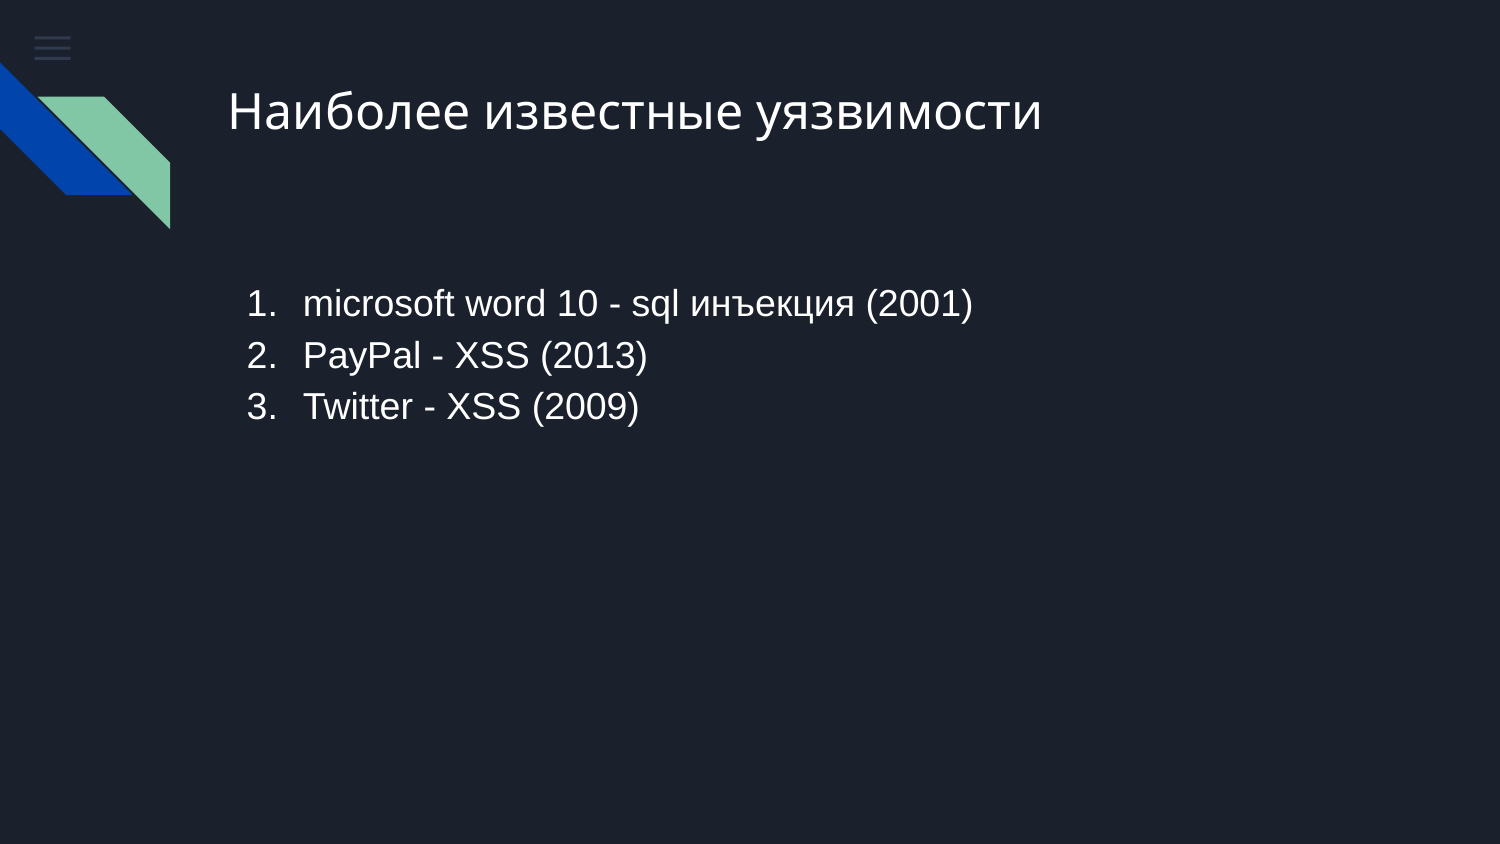

# Наиболее известные уязвимости
microsoft word 10 - sql инъекция (2001)
PayPal - XSS (2013)
Twitter - XSS (2009)